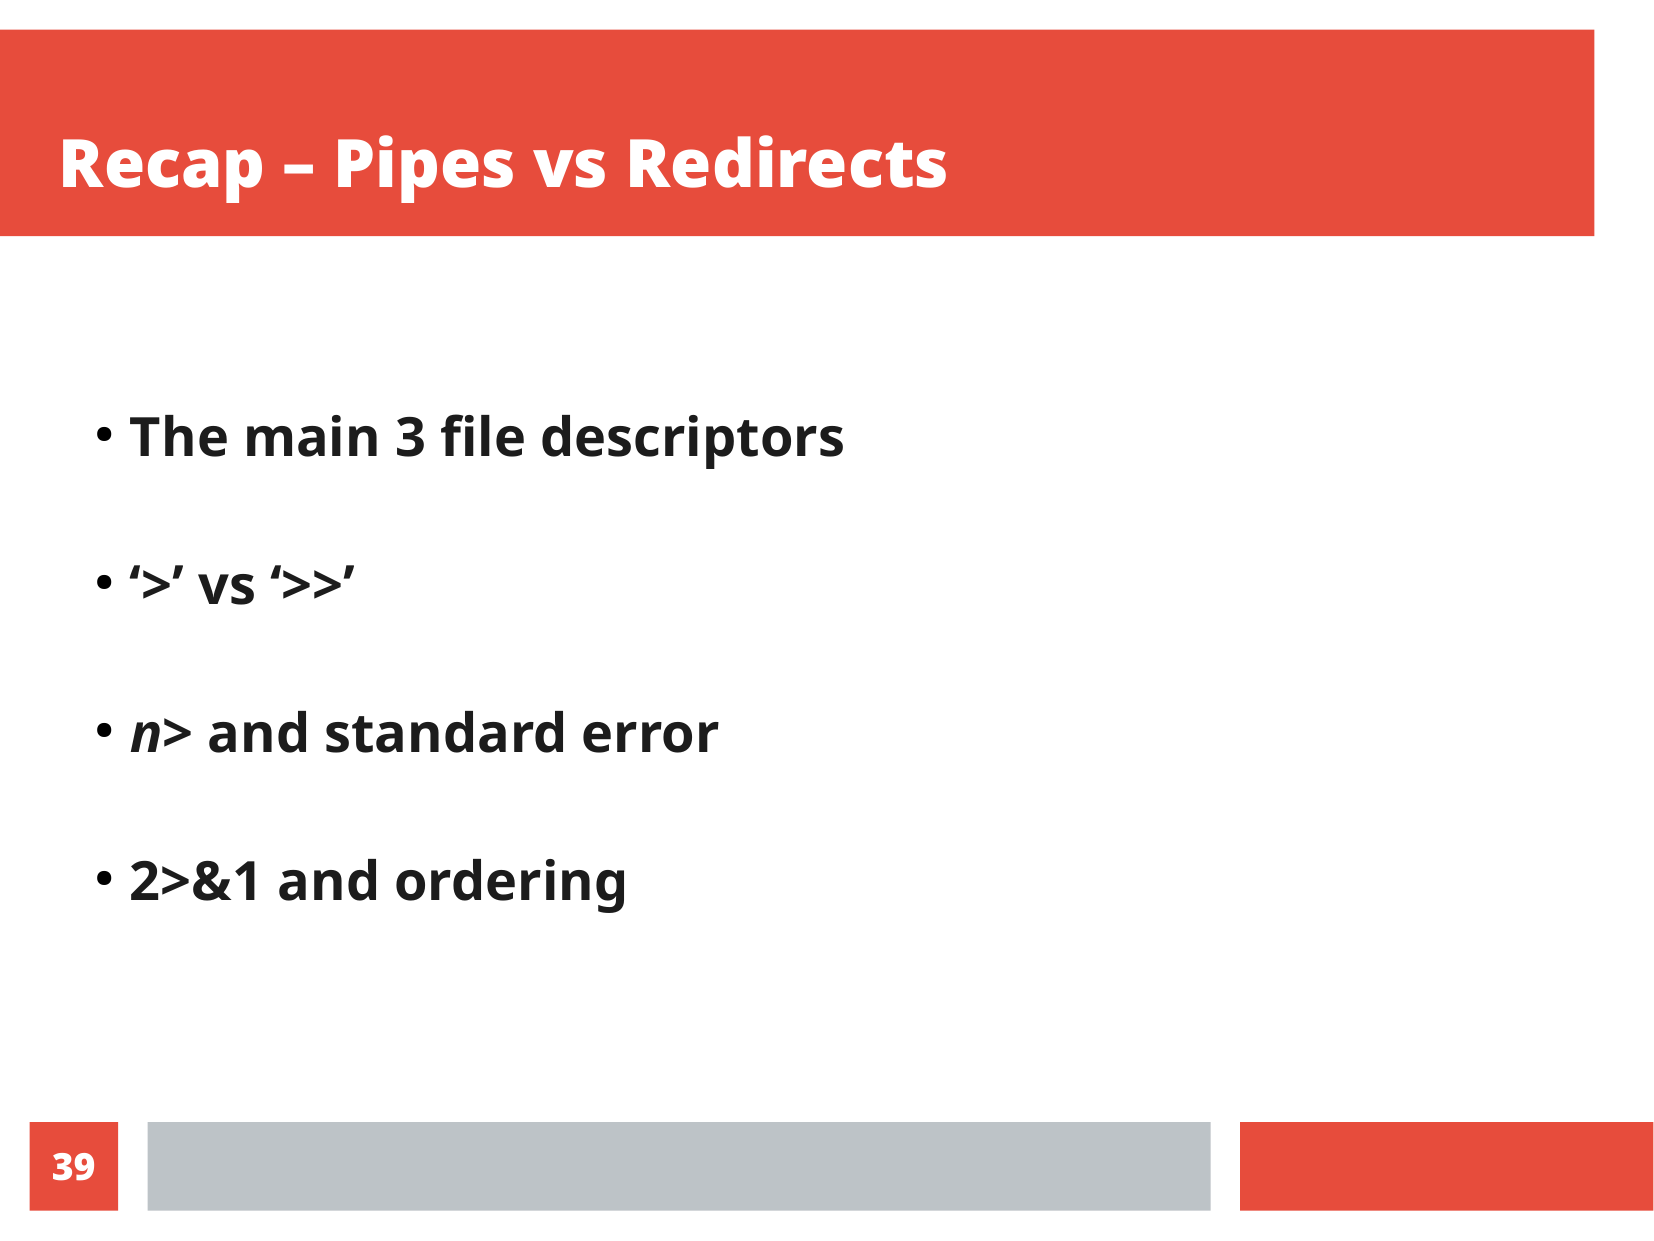

# Recap – Pipes vs Redirects
The main 3 file descriptors
‘>’ vs ‘>>’
n> and standard error
2>&1 and ordering
39